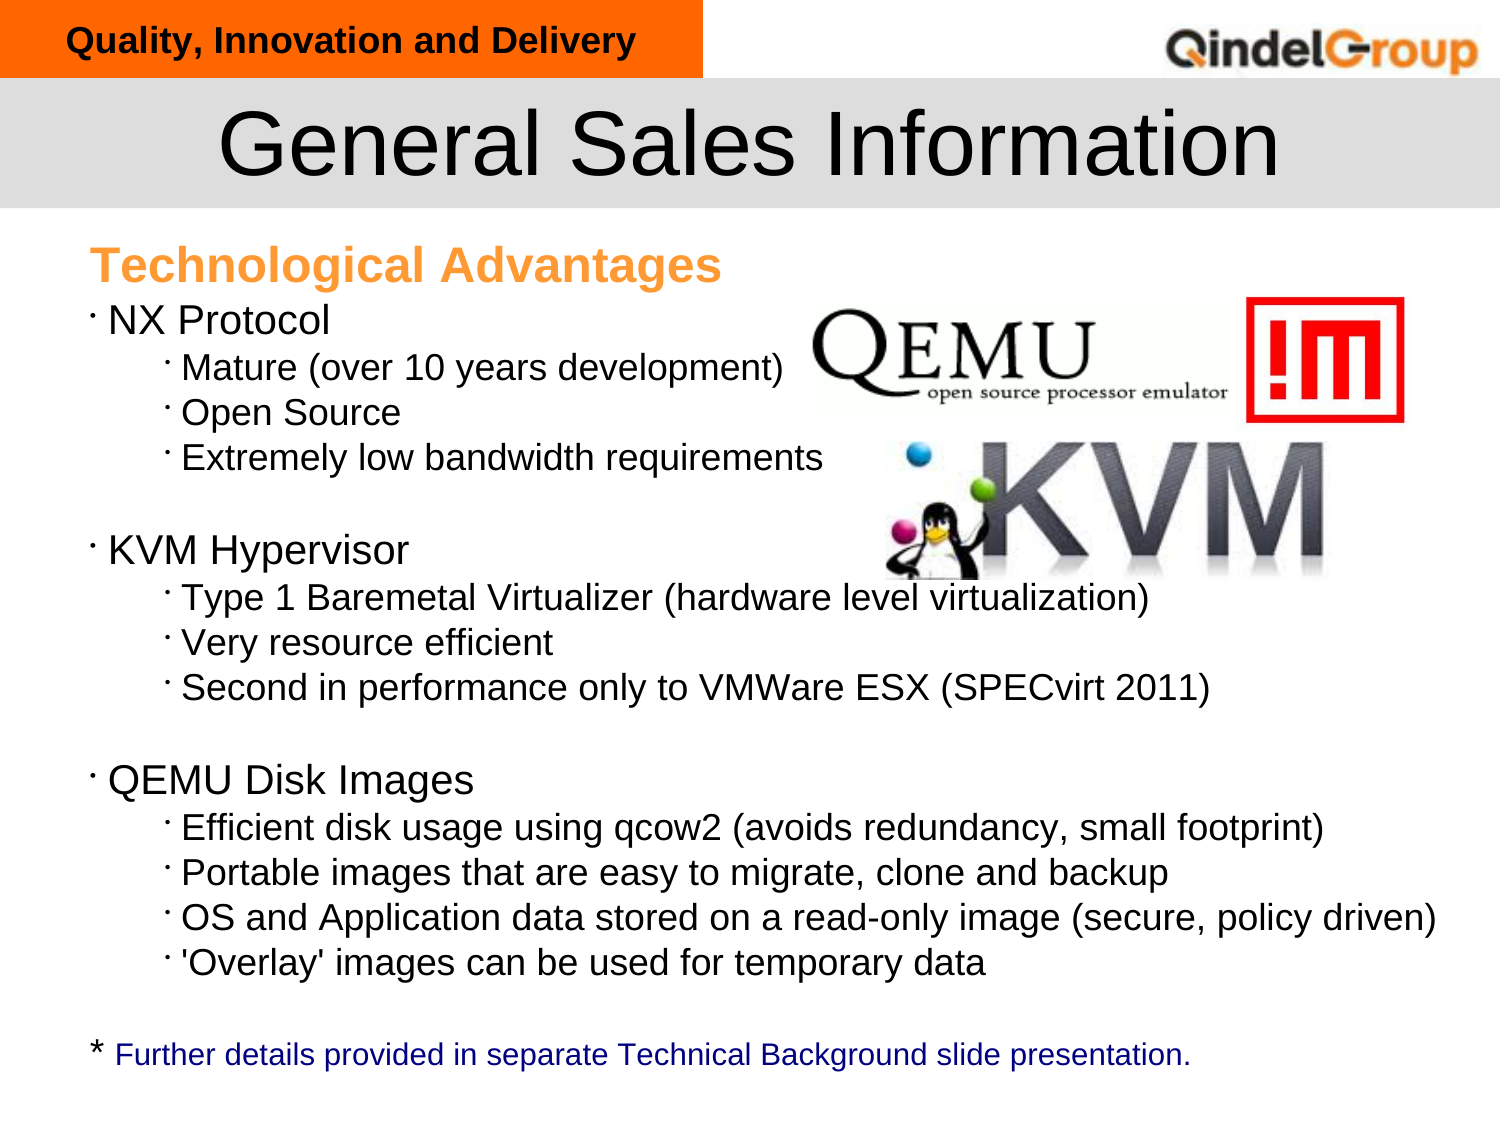

# General Sales Information
Technological Advantages
 NX Protocol
 Mature (over 10 years development)
 Open Source
 Extremely low bandwidth requirements
 KVM Hypervisor
 Type 1 Baremetal Virtualizer (hardware level virtualization)
 Very resource efficient
 Second in performance only to VMWare ESX (SPECvirt 2011)
 QEMU Disk Images
 Efficient disk usage using qcow2 (avoids redundancy, small footprint)
 Portable images that are easy to migrate, clone and backup
 OS and Application data stored on a read-only image (secure, policy driven)
 'Overlay' images can be used for temporary data
* Further details provided in separate Technical Background slide presentation.